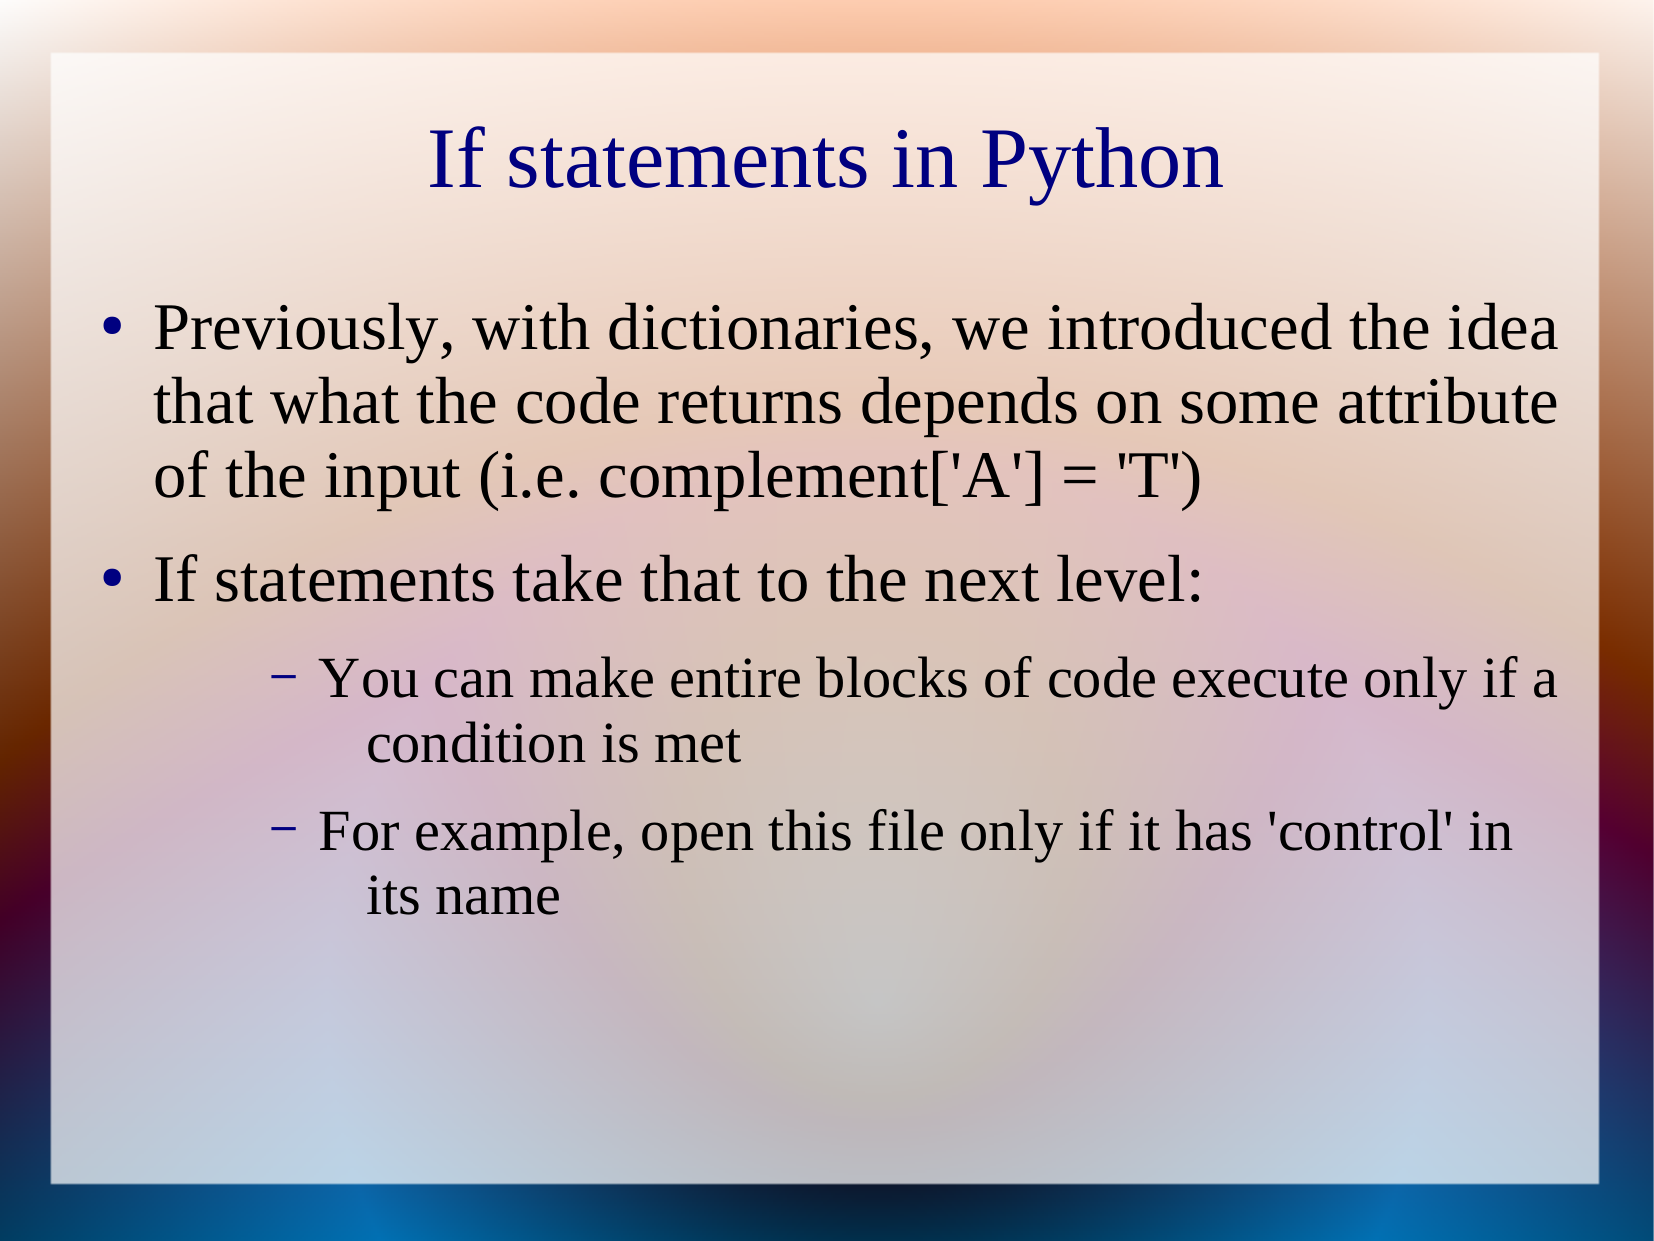

# If statements in Python
Previously, with dictionaries, we introduced the idea that what the code returns depends on some attribute of the input (i.e. complement['A'] = 'T')
If statements take that to the next level:
You can make entire blocks of code execute only if a condition is met
For example, open this file only if it has 'control' in its name